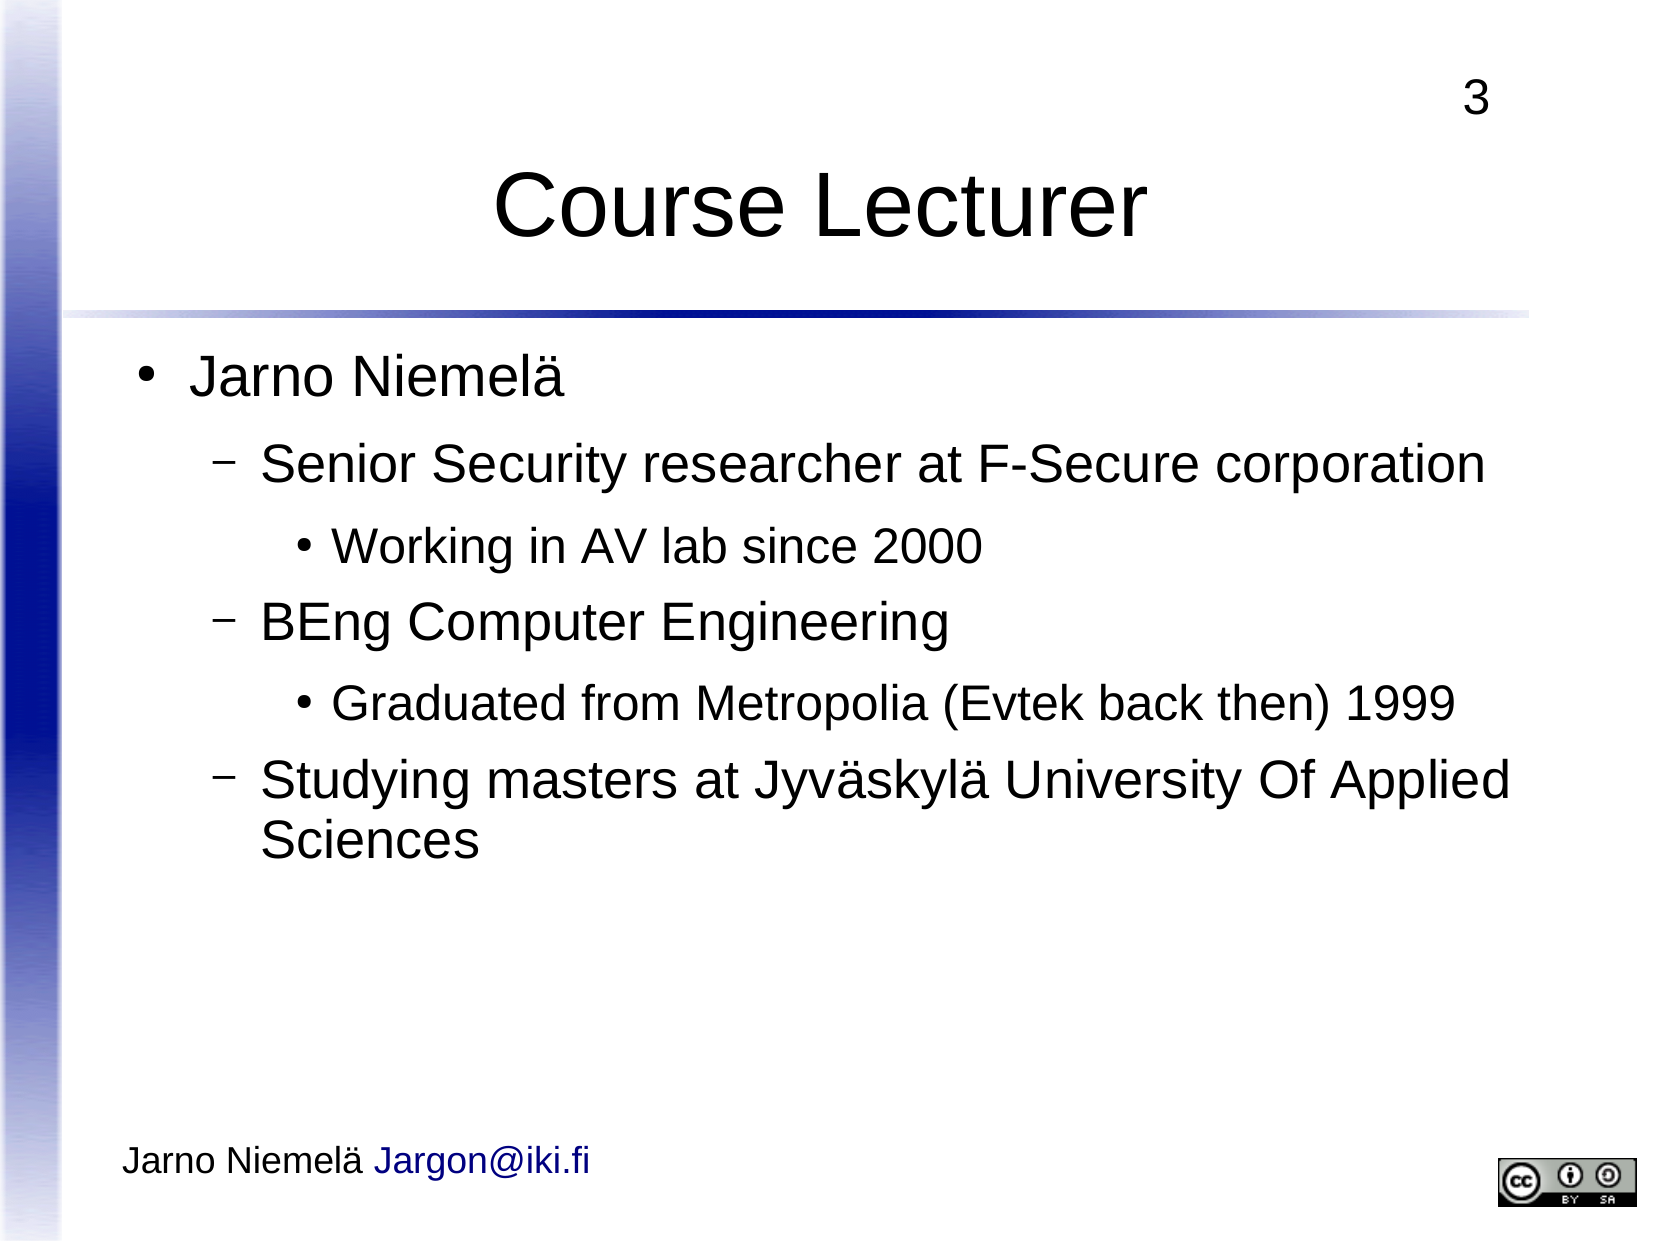

# Course Lecturer
Jarno Niemelä
Senior Security researcher at F-Secure corporation
Working in AV lab since 2000
BEng Computer Engineering
Graduated from Metropolia (Evtek back then) 1999
Studying masters at Jyväskylä University Of Applied Sciences